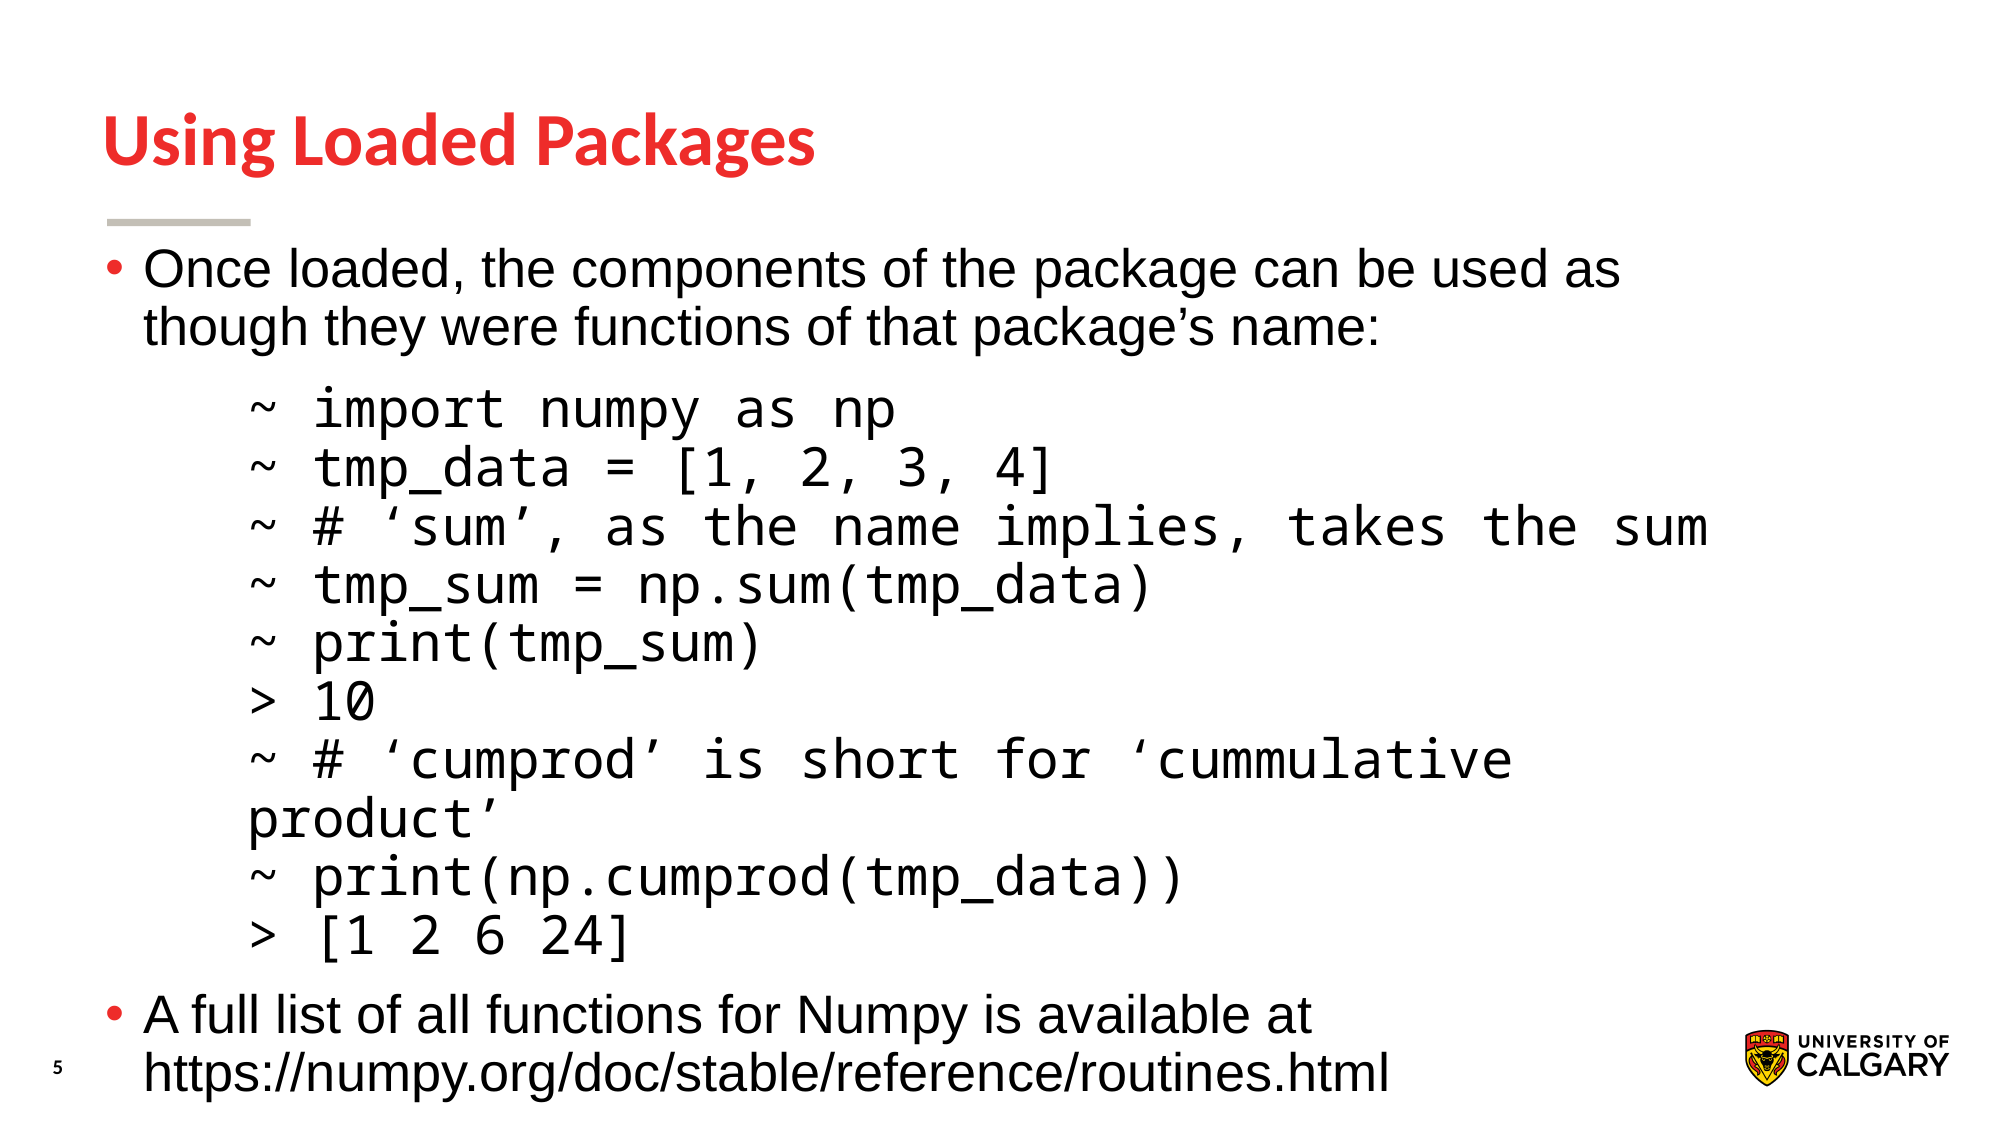

# Using Loaded Packages
Once loaded, the components of the package can be used as though they were functions of that package’s name:
~ import numpy as np
~ tmp_data = [1, 2, 3, 4]
~ # ‘sum’, as the name implies, takes the sum
~ tmp_sum = np.sum(tmp_data)
~ print(tmp_sum)
> 10
~ # ‘cumprod’ is short for ‘cummulative product’
~ print(np.cumprod(tmp_data))
> [1 2 6 24]
A full list of all functions for Numpy is available at https://numpy.org/doc/stable/reference/routines.html